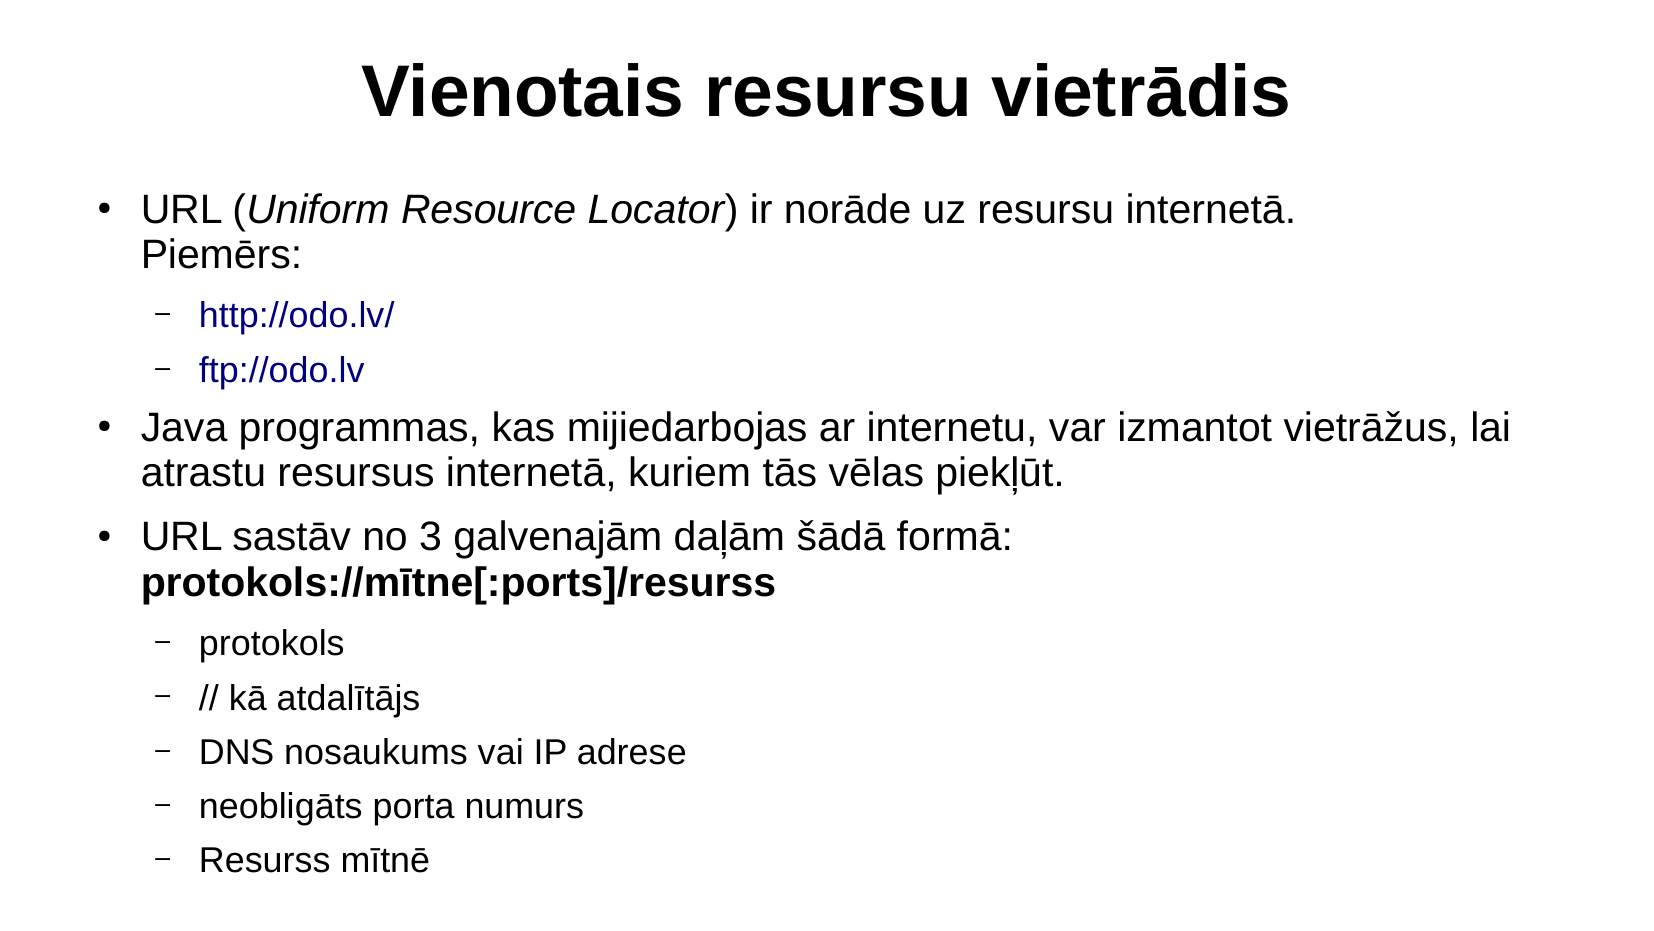

# Vienotais resursu vietrādis
URL (Uniform Resource Locator) ir norāde uz resursu internetā.
Piemērs:
http://odo.lv/
ftp://odo.lv
Java programmas, kas mijiedarbojas ar internetu, var izmantot vietrāžus, lai atrastu resursus internetā, kuriem tās vēlas piekļūt.
URL sastāv no 3 galvenajām daļām šādā formā:
protokols://mītne[:ports]/resurss
protokols
// kā atdalītājs
DNS nosaukums vai IP adrese
neobligāts porta numurs
Resurss mītnē